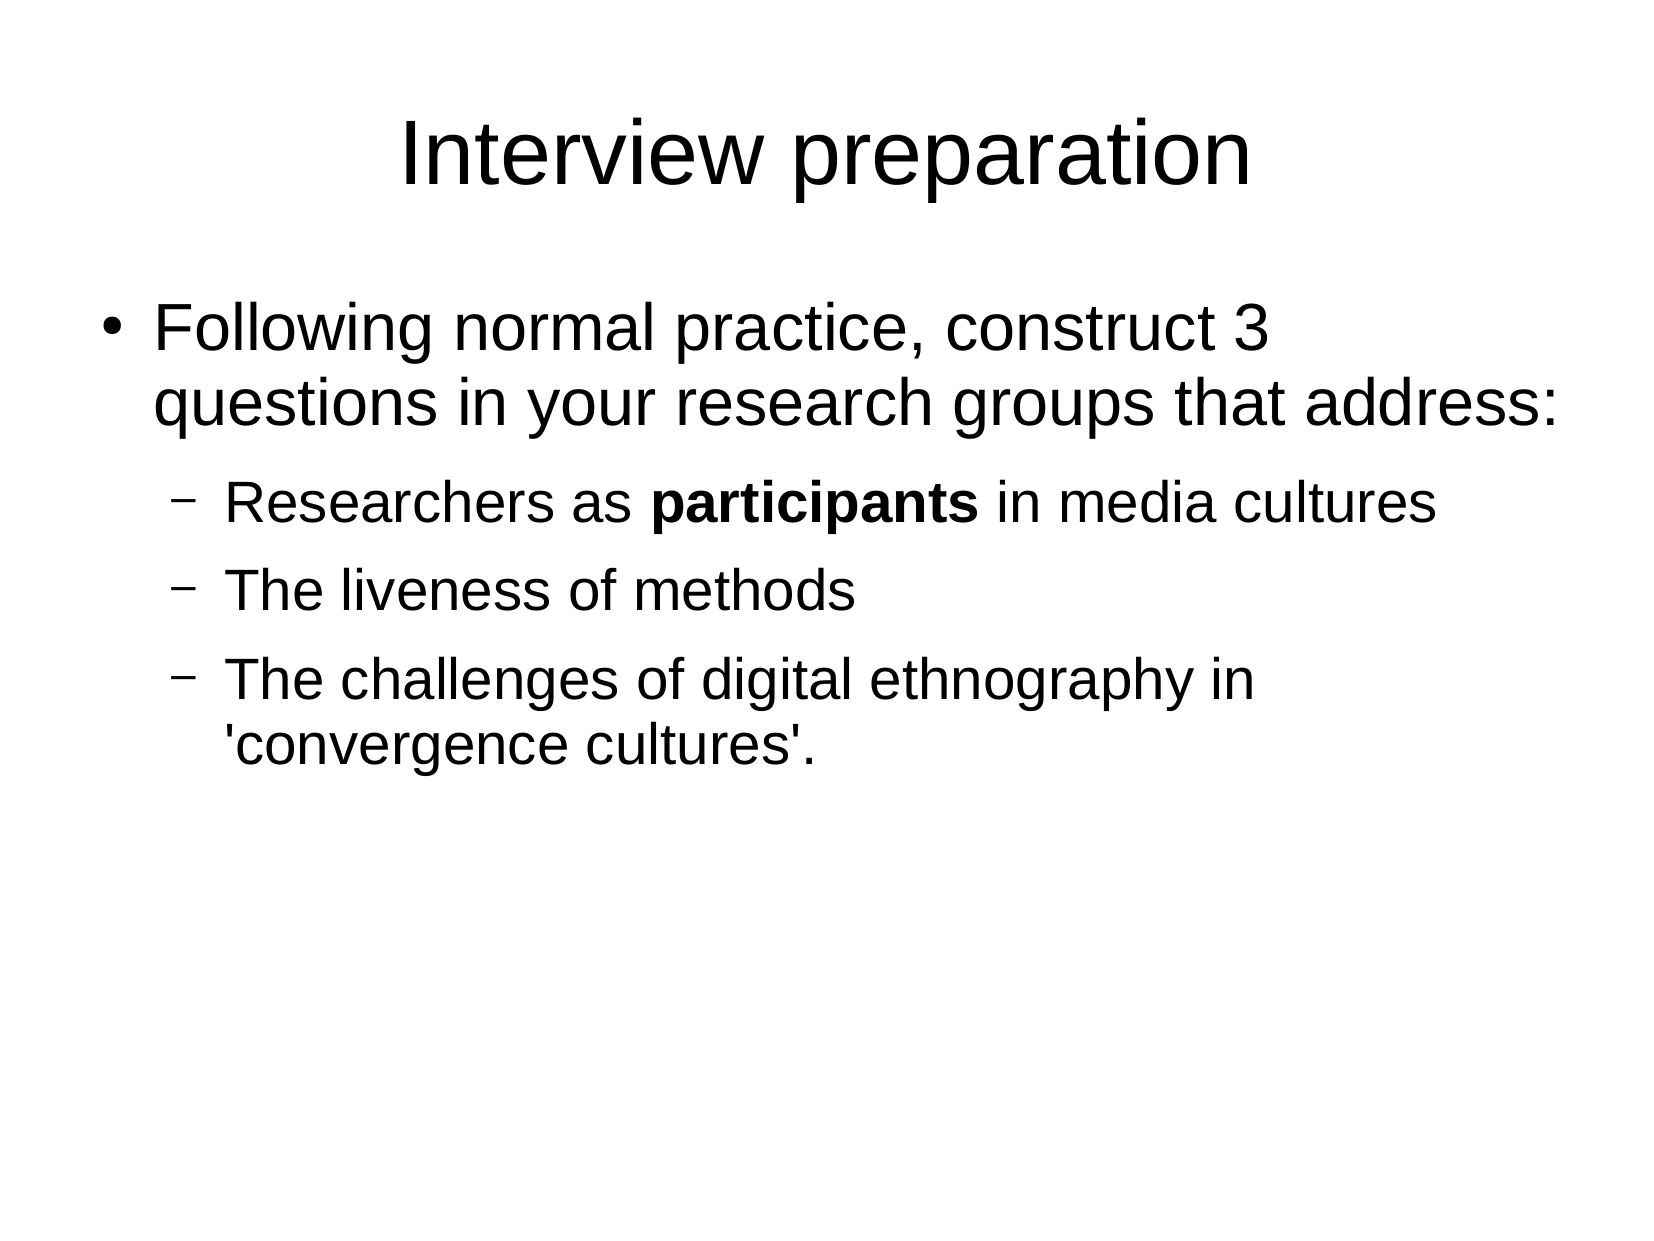

# Interview preparation
Following normal practice, construct 3 questions in your research groups that address:
Researchers as participants in media cultures
The liveness of methods
The challenges of digital ethnography in 'convergence cultures'.